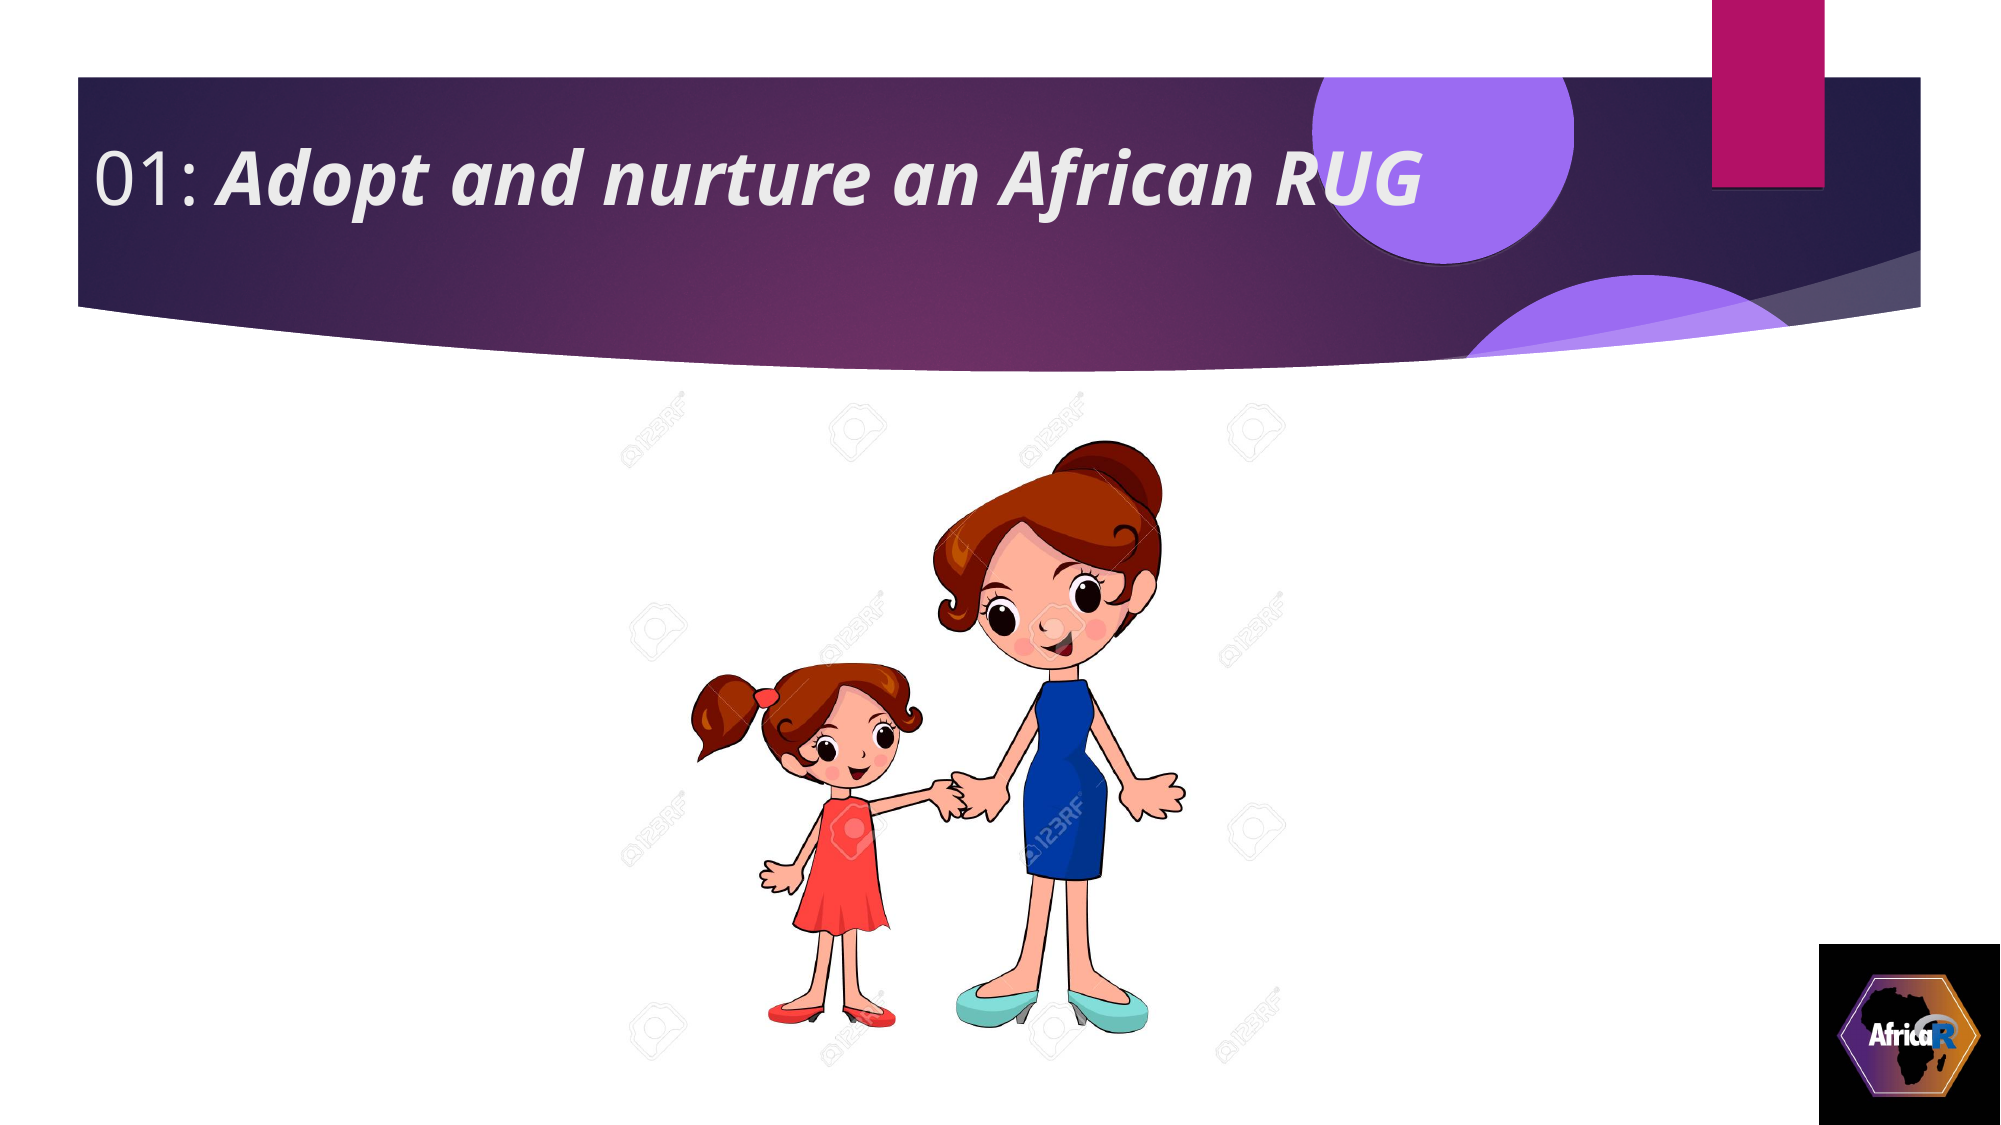

01: Adopt and nurture an African RUG